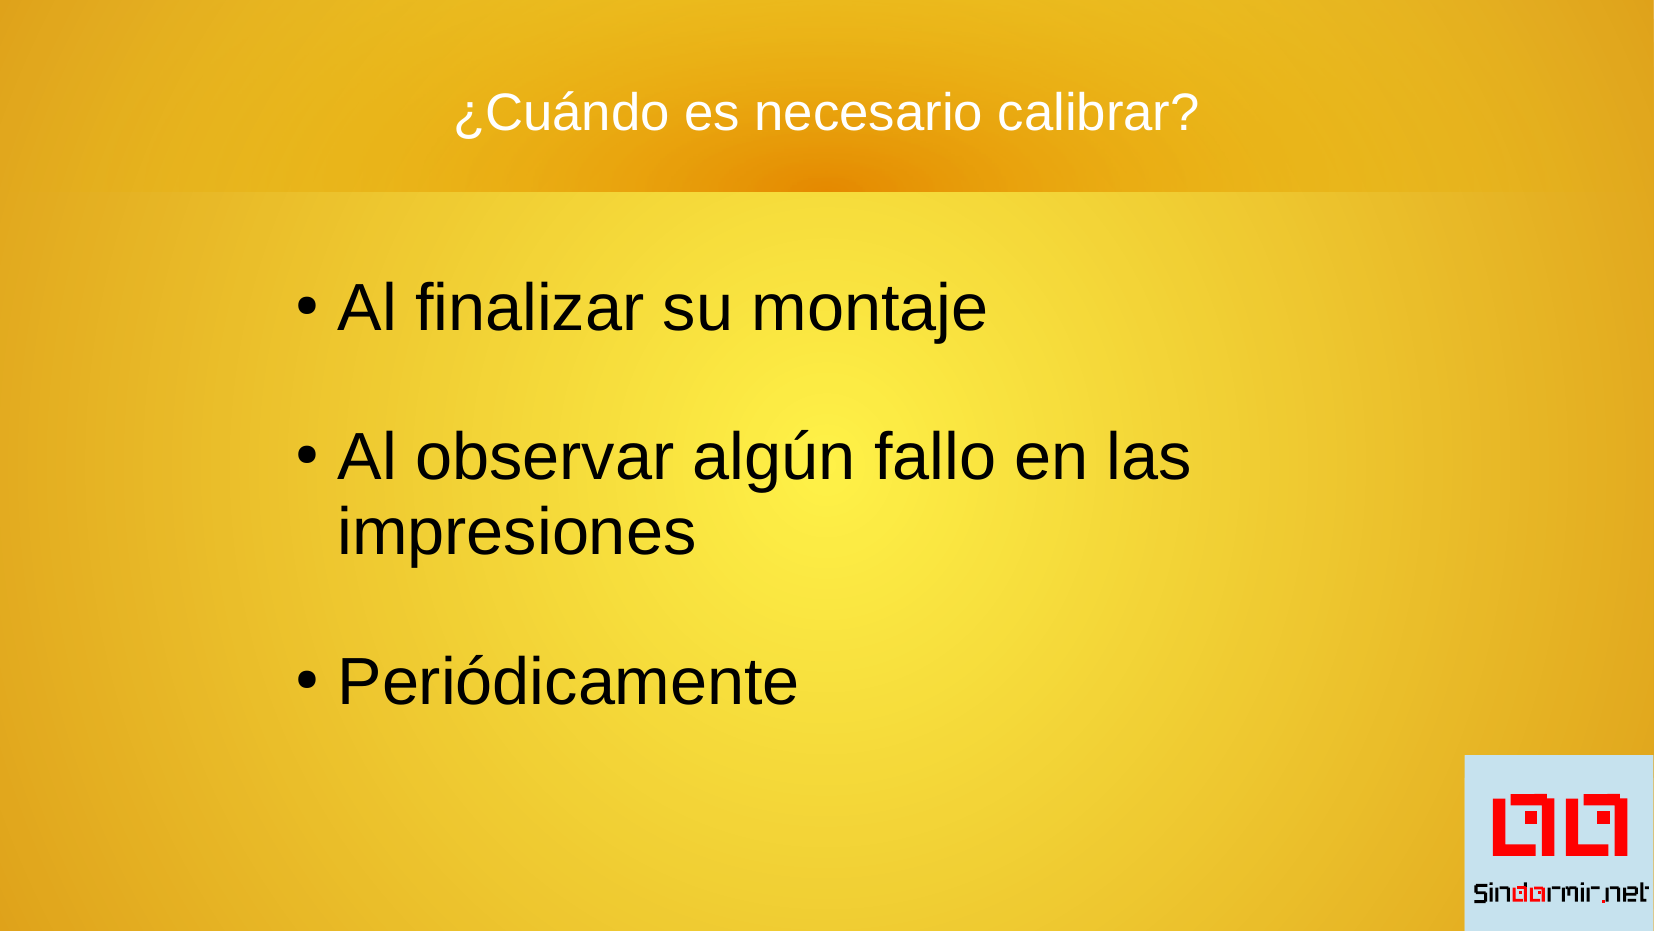

# ¿Cuándo es necesario calibrar?
 Al finalizar su montaje
 Al observar algún fallo en las
 impresiones
 Periódicamente